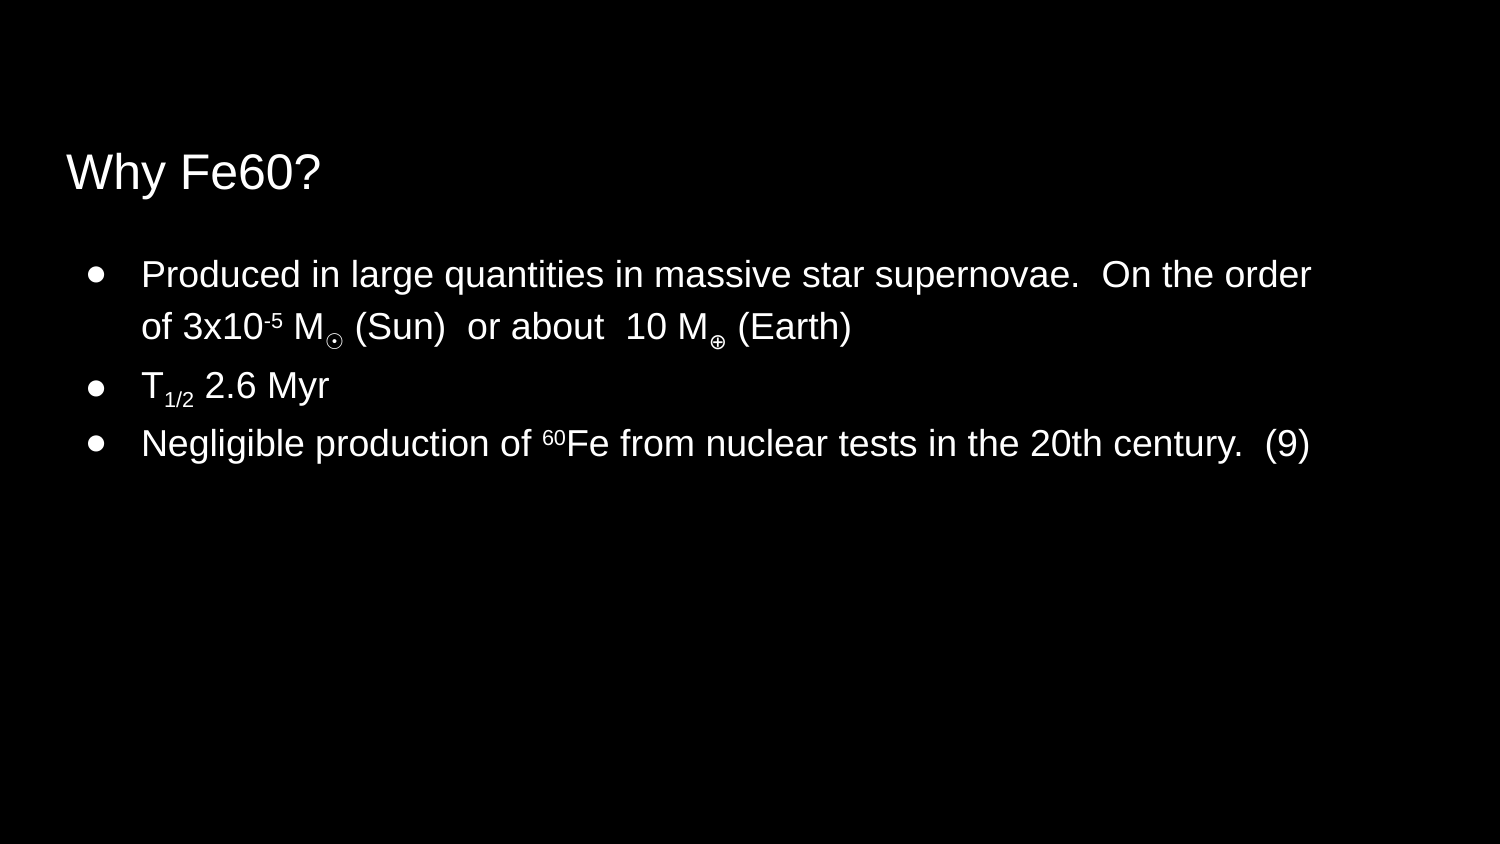

# Why Fe60?
Produced in large quantities in massive star supernovae. On the order of 3x10-5 M☉ (Sun) or about 10 M⊕ (Earth)
T1/2 2.6 Myr
Negligible production of 60Fe from nuclear tests in the 20th century. (9)